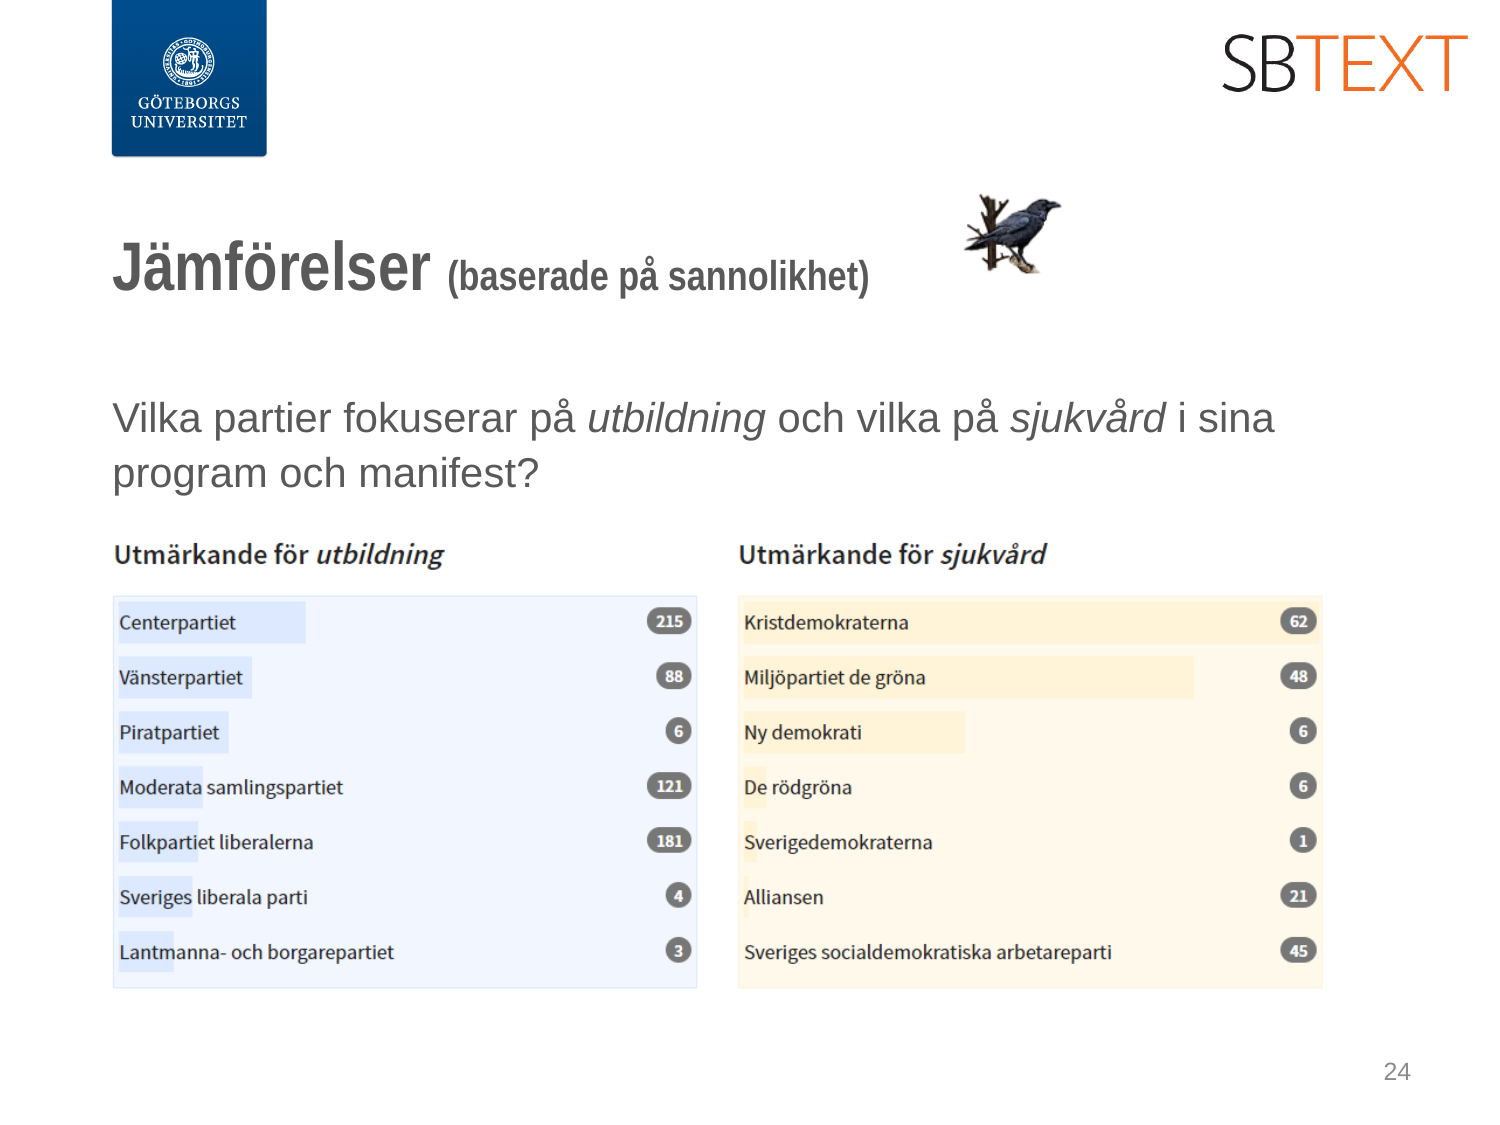

# Jämförelser (baserade på sannolikhet)
Vilka partier fokuserar på utbildning och vilka på sjukvård i sina program och manifest?